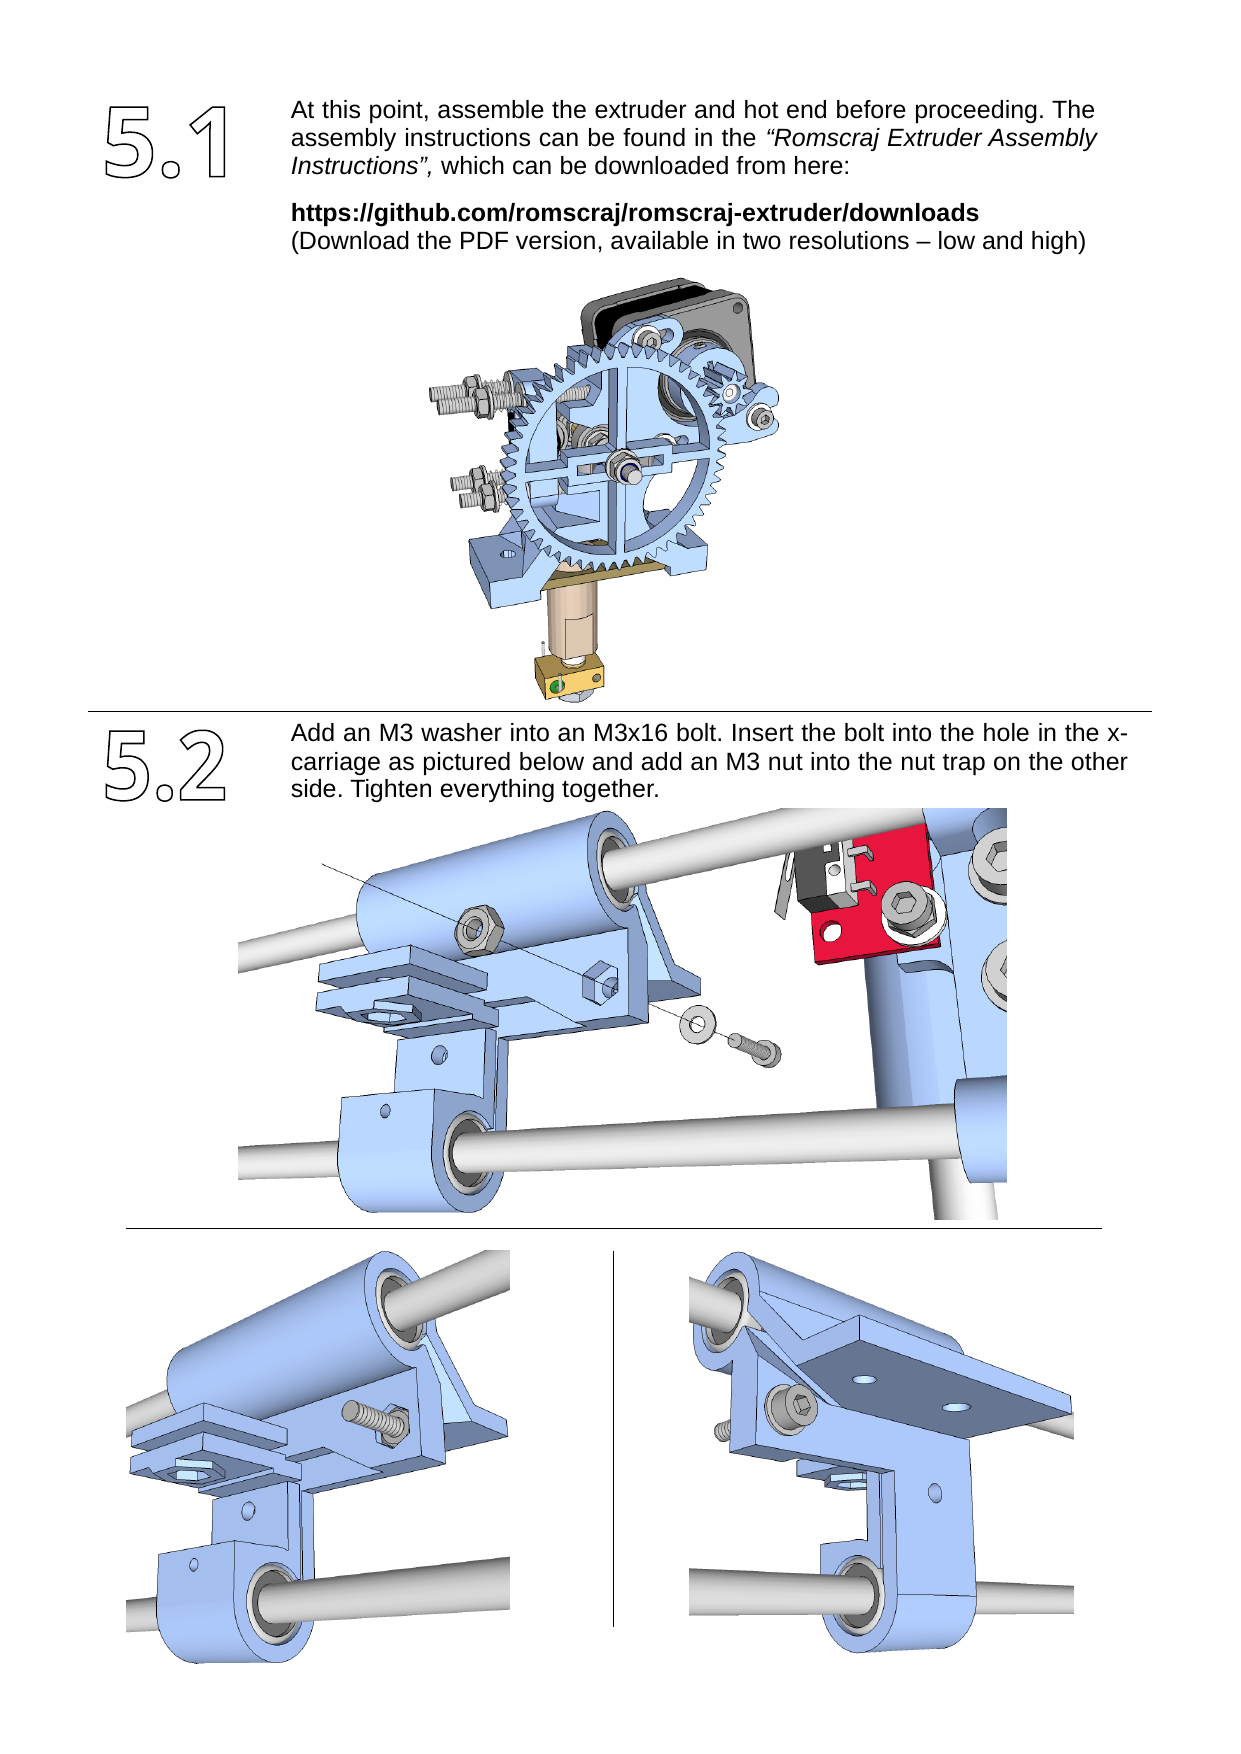

At this point, assemble the extruder and hot end before proceeding. The assembly instructions can be found in the “Romscraj Extruder Assembly Instructions”, which can be downloaded from here:
https://github.com/romscraj/romscraj-extruder/downloads
(Download the PDF version, available in two resolutions – low and high)
5.1
Add an M3 washer into an M3x16 bolt. Insert the bolt into the hole in the x-carriage as pictured below and add an M3 nut into the nut trap on the other side. Tighten everything together.
5.2